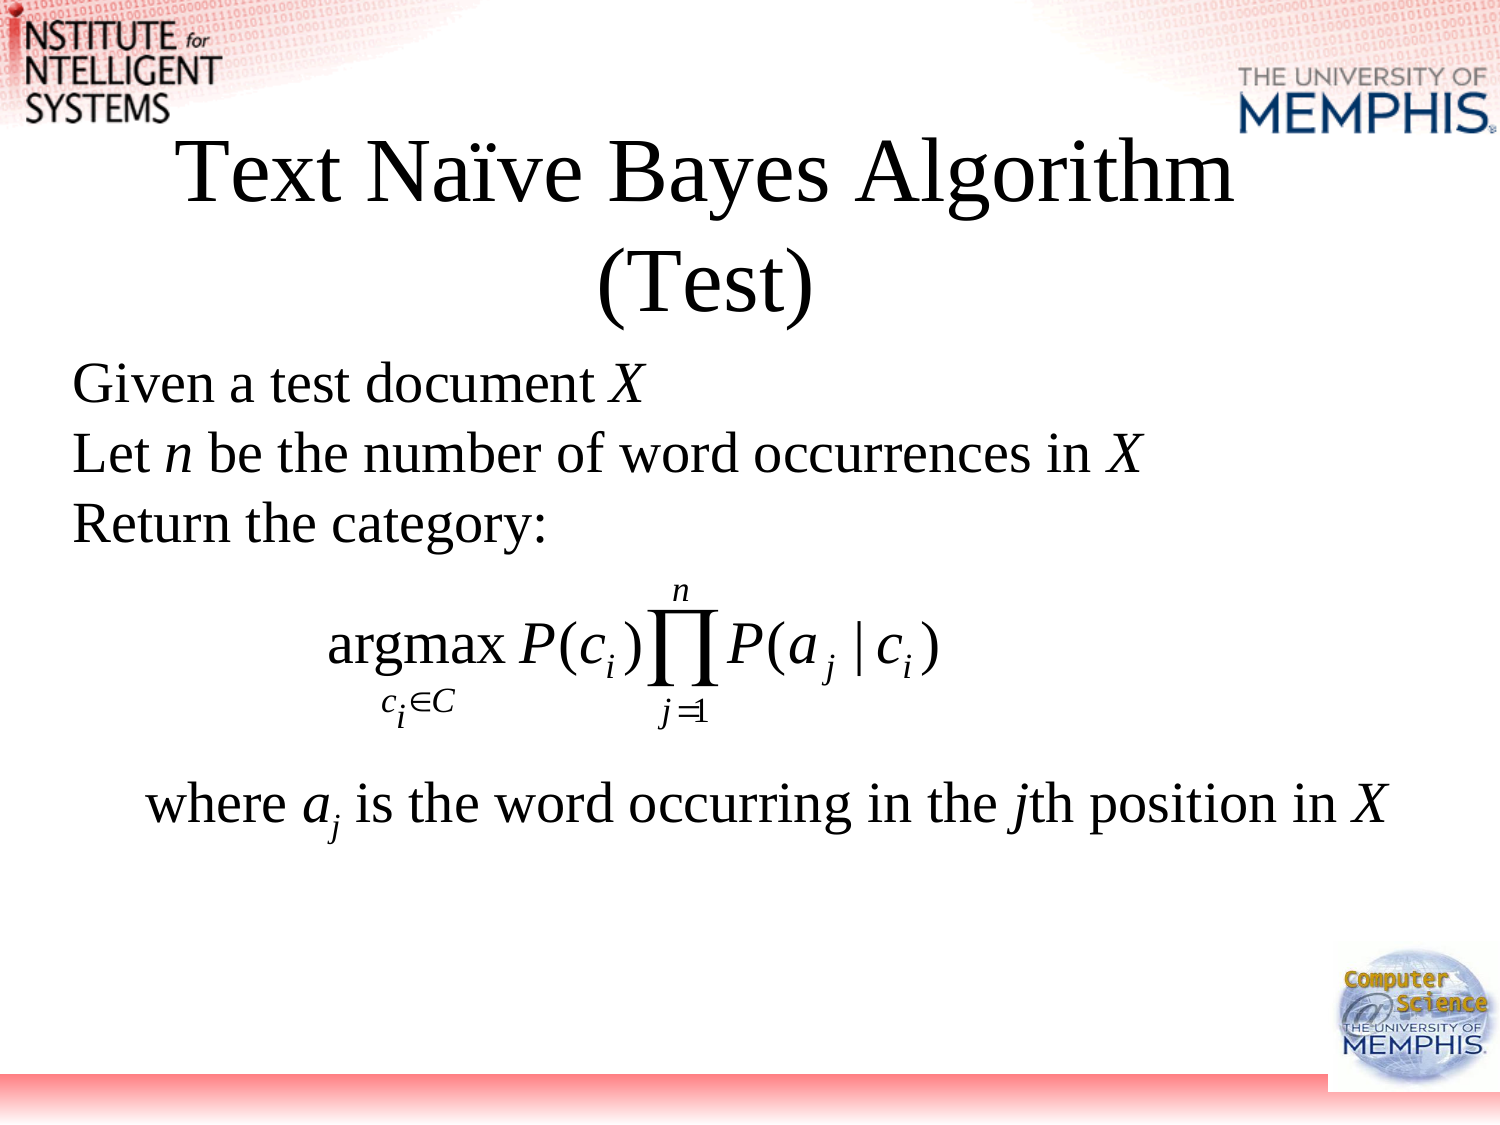

# Text Naïve Bayes Algorithm (Test)
Given a test document X
Let n be the number of word occurrences in X
Return the category:
 where aj is the word occurring in the jth position in X